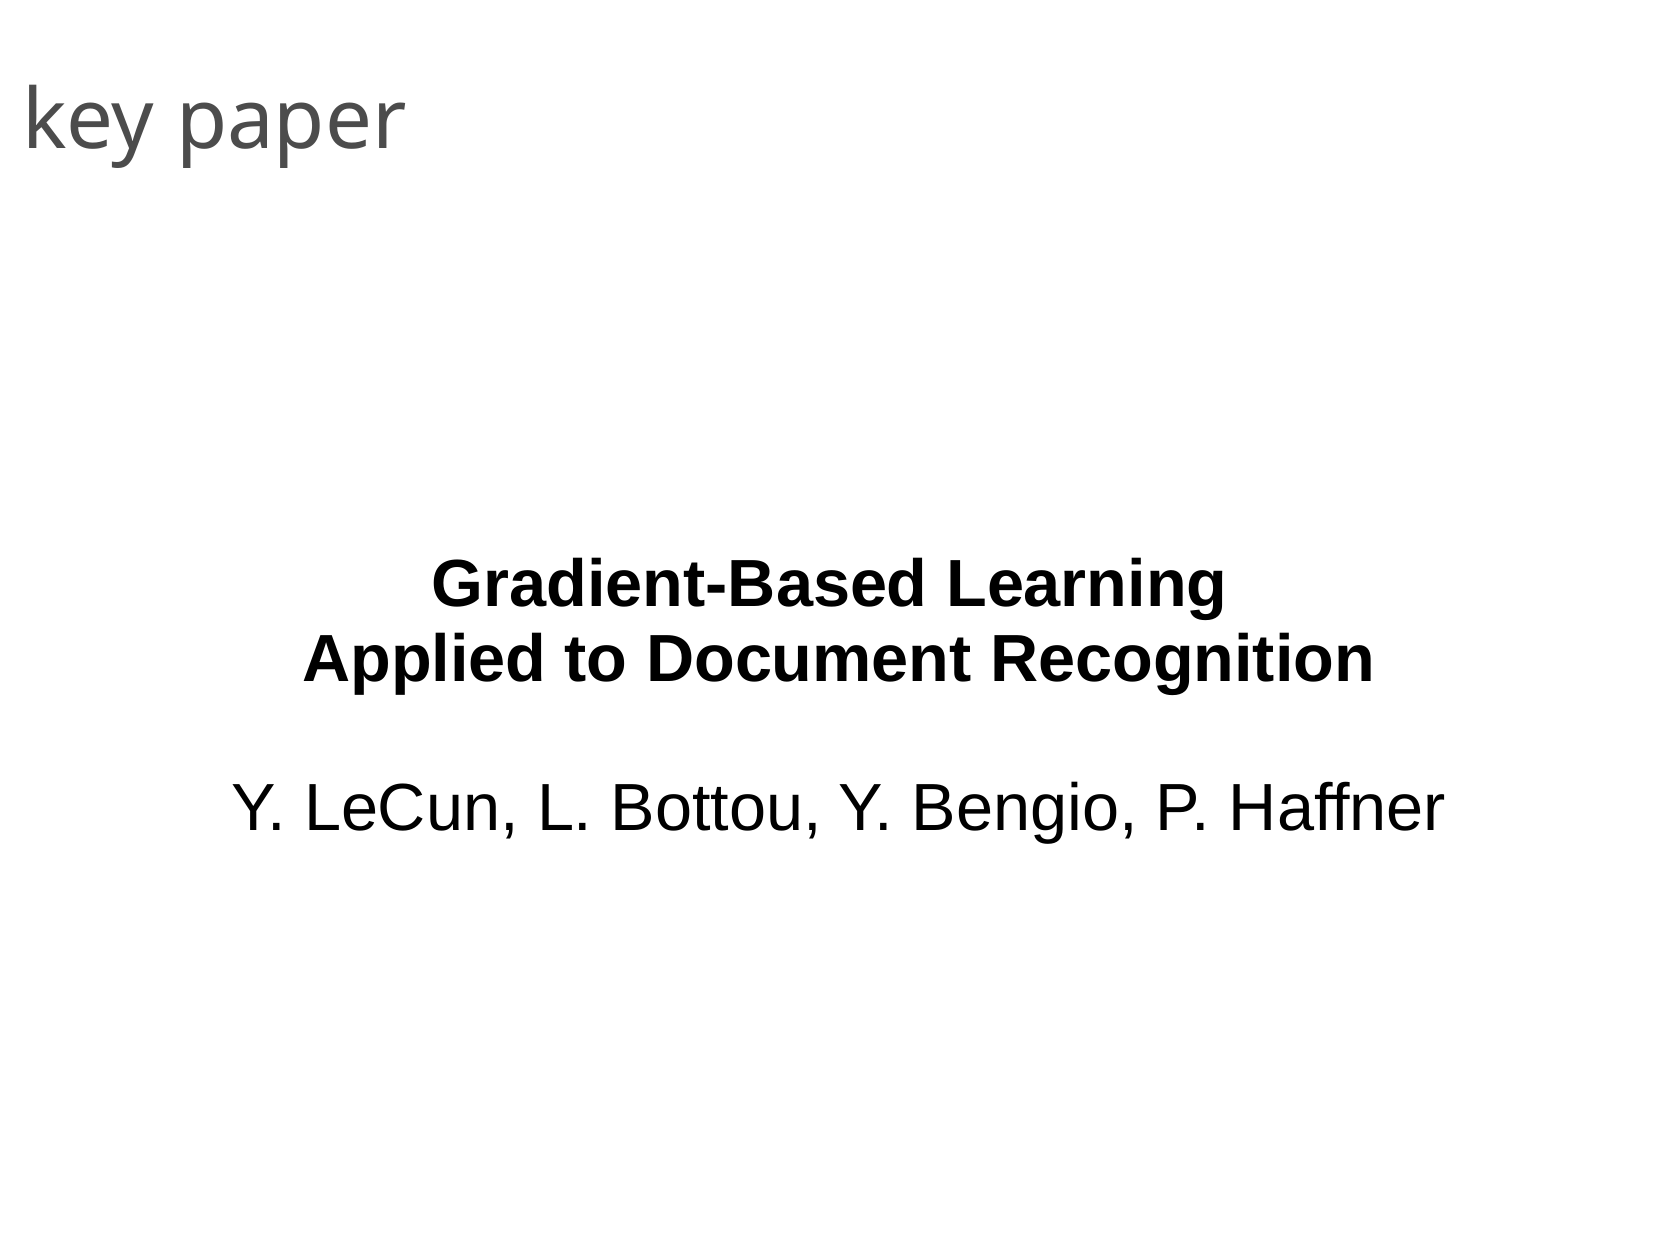

# key paper
Gradient-Based Learning
Applied to Document Recognition
Y. LeCun, L. Bottou, Y. Bengio, P. Haffner